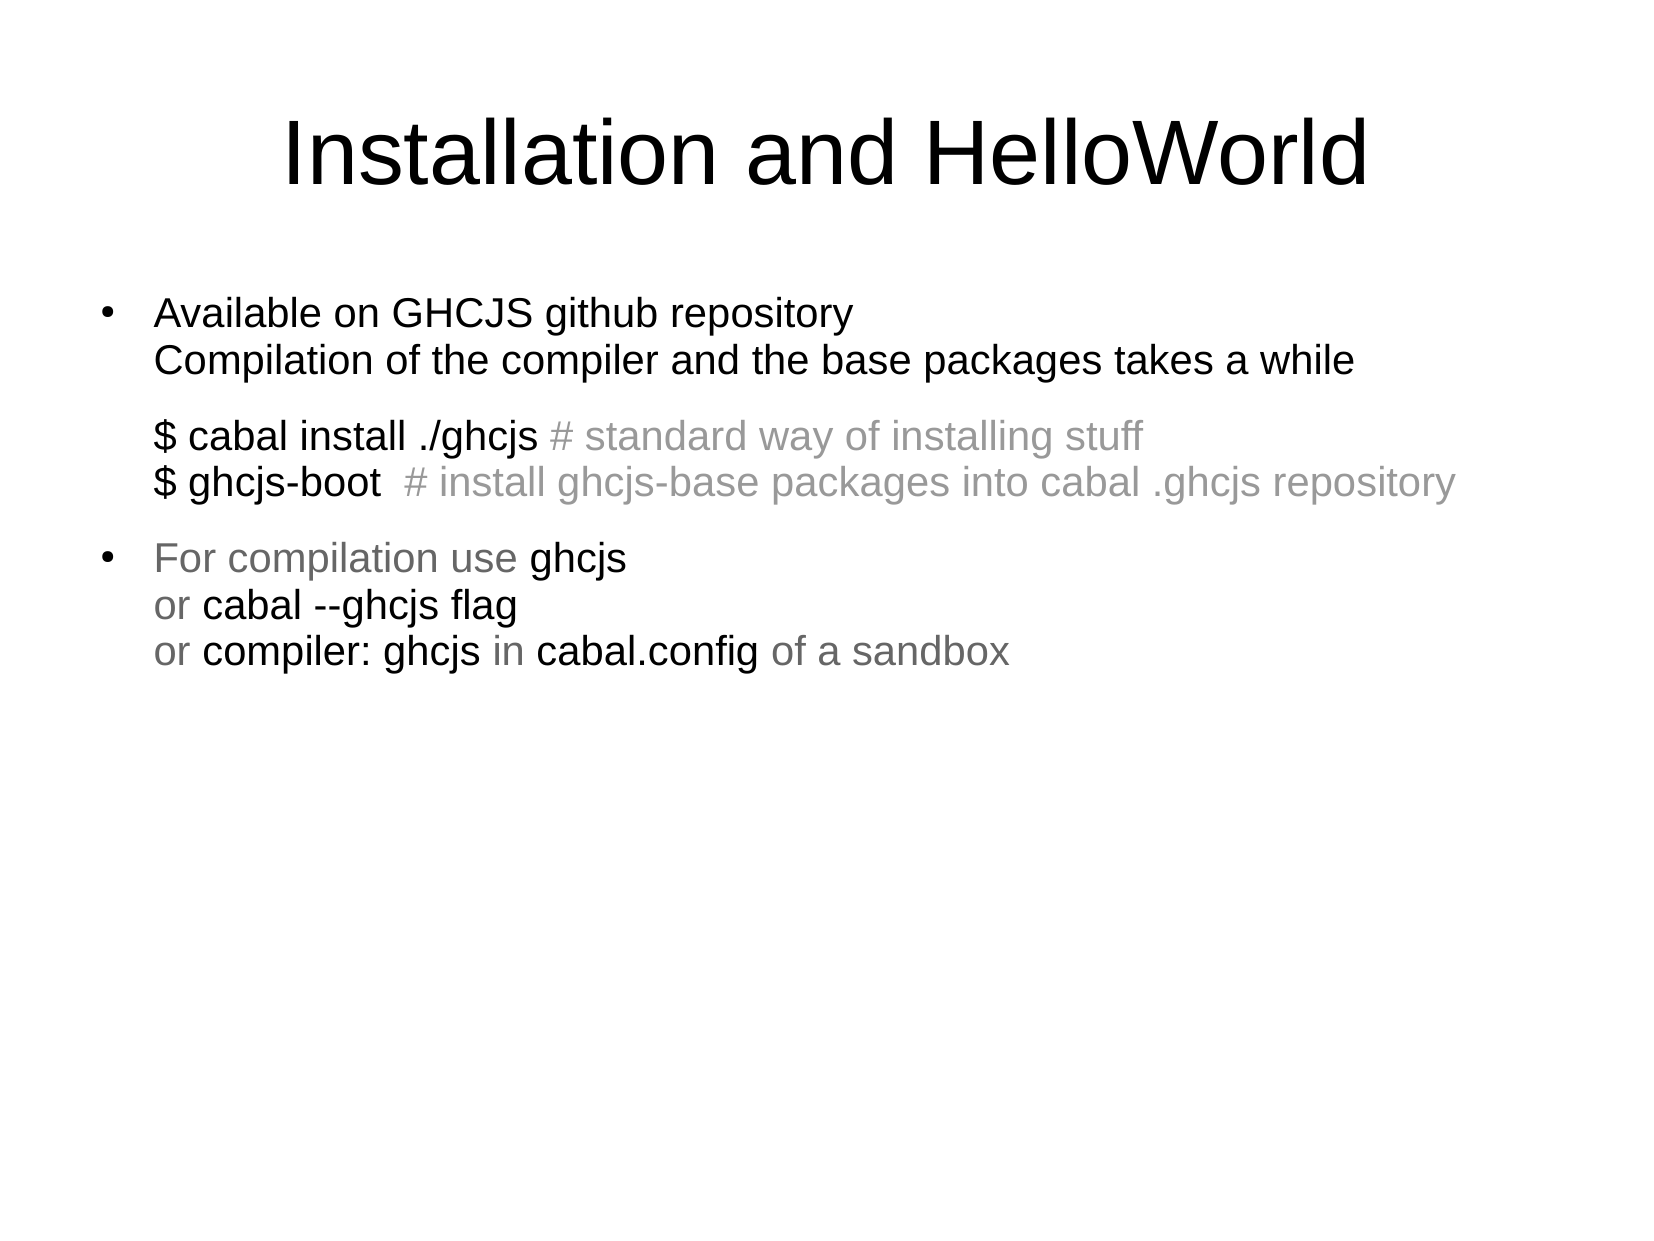

# Installation and HelloWorld
Available on GHCJS github repository
Compilation of the compiler and the base packages takes a while
$ cabal install ./ghcjs # standard way of installing stuff
$ ghcjs-boot # install ghcjs-base packages into cabal .ghcjs repository
For compilation use ghcjs
or cabal --ghcjs flag
or compiler: ghcjs in cabal.config of a sandbox